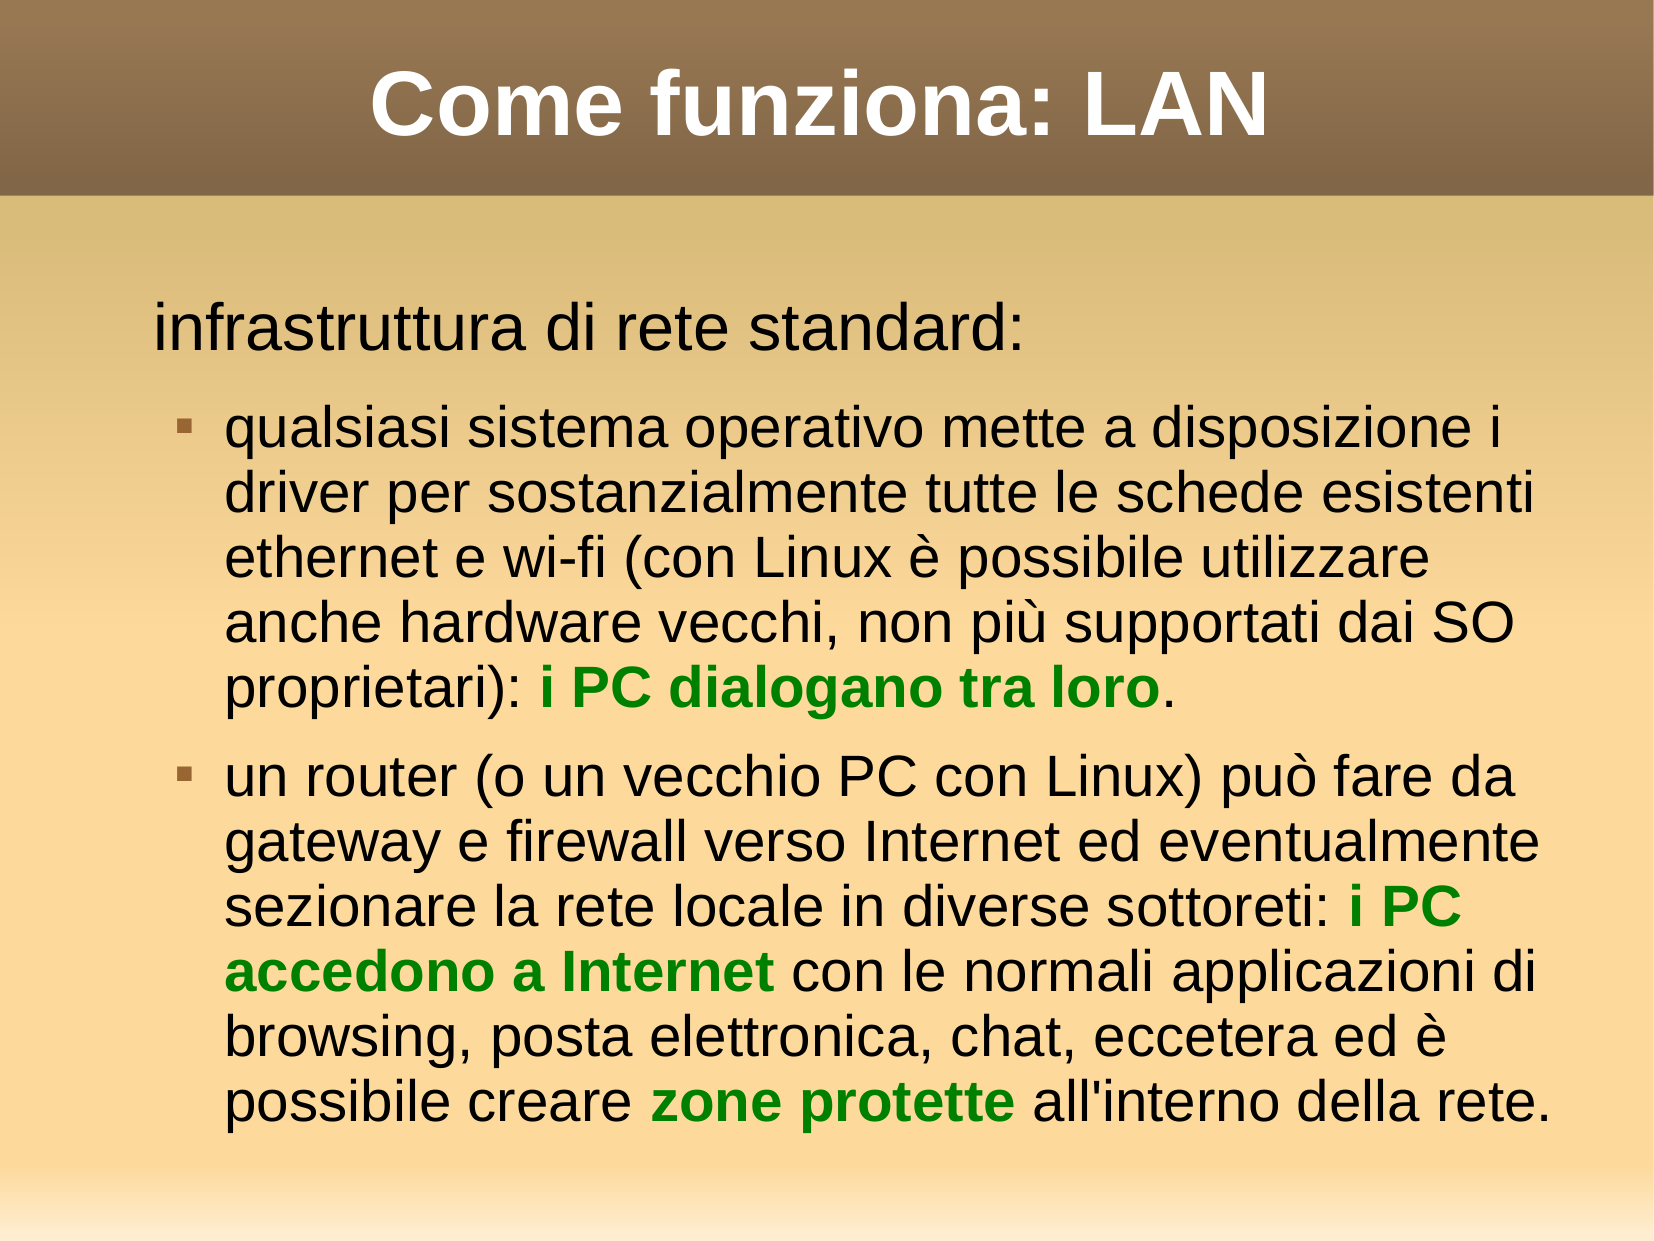

# Come funziona: LAN
infrastruttura di rete standard:
qualsiasi sistema operativo mette a disposizione i driver per sostanzialmente tutte le schede esistenti ethernet e wi-fi (con Linux è possibile utilizzare anche hardware vecchi, non più supportati dai SO proprietari): i PC dialogano tra loro.
un router (o un vecchio PC con Linux) può fare da gateway e firewall verso Internet ed eventualmente sezionare la rete locale in diverse sottoreti: i PC accedono a Internet con le normali applicazioni di browsing, posta elettronica, chat, eccetera ed è possibile creare zone protette all'interno della rete.